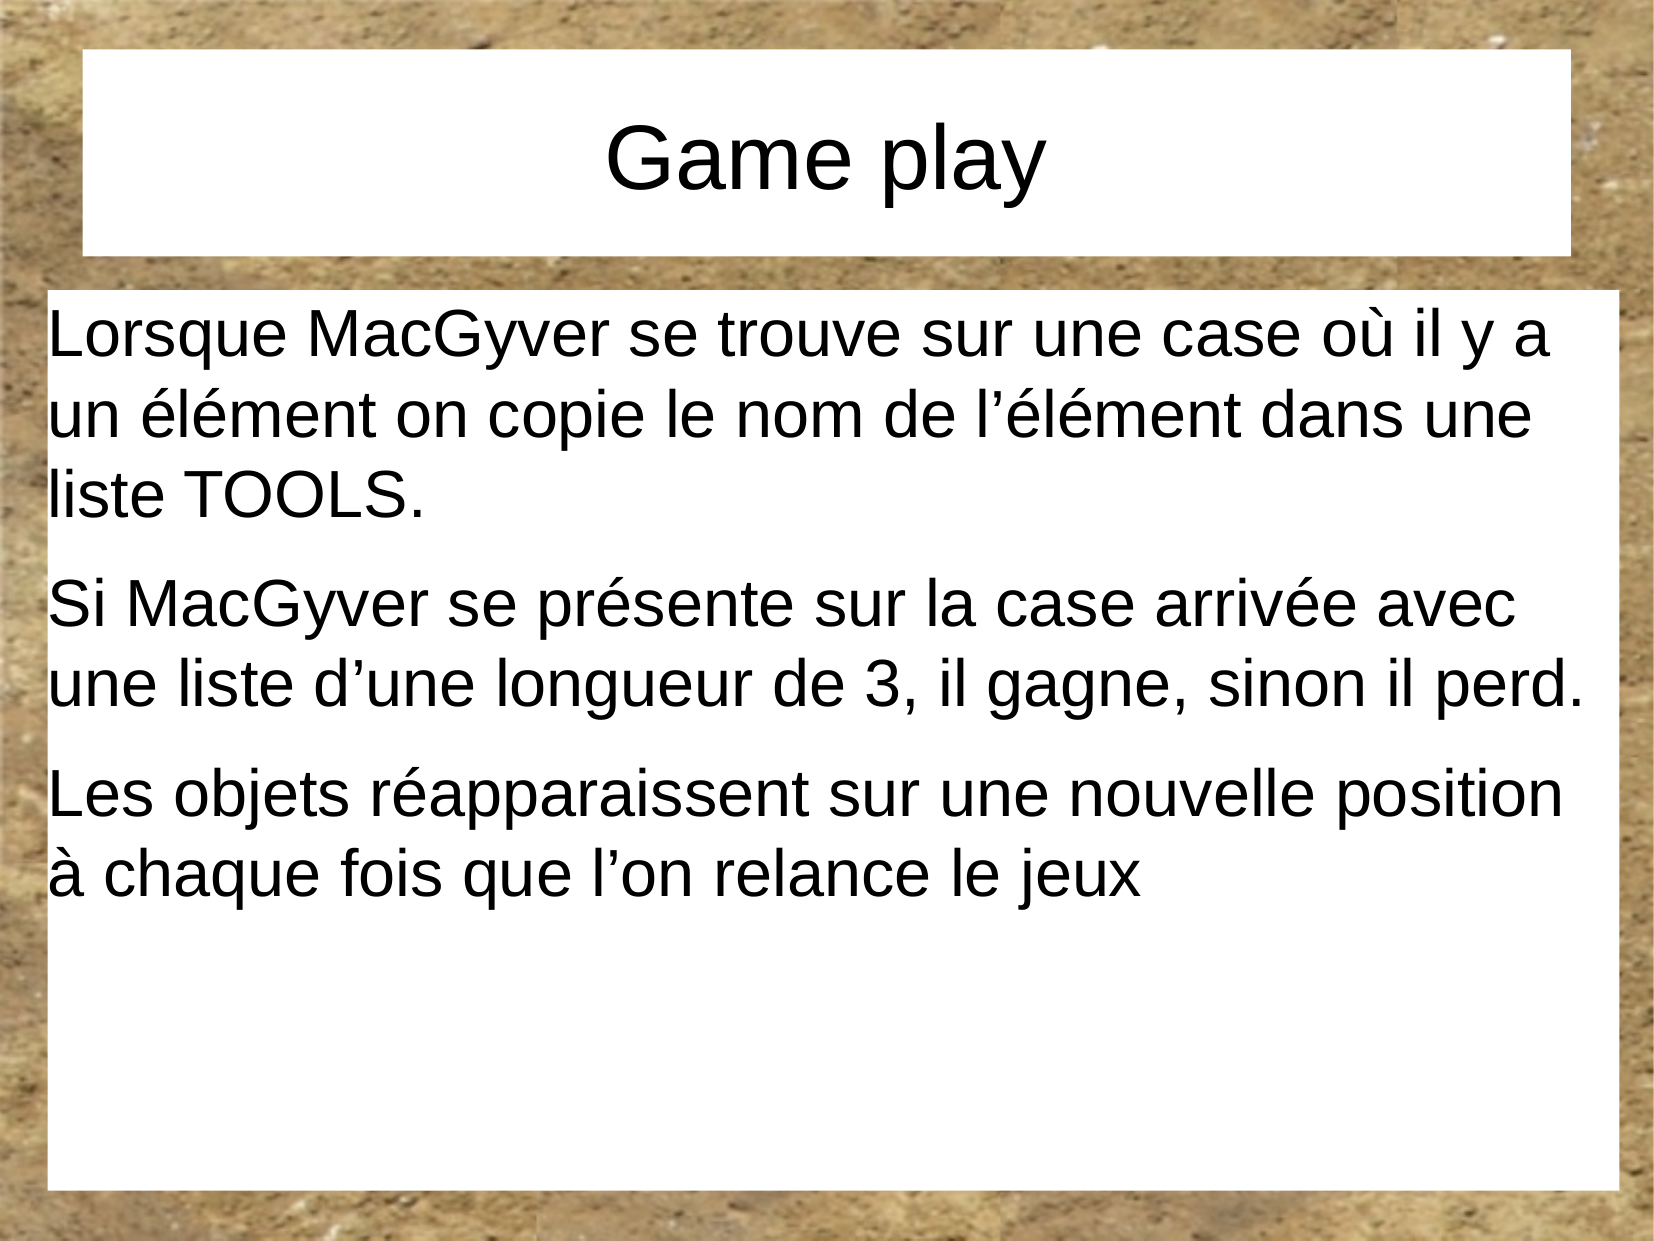

# Game play
Lorsque MacGyver se trouve sur une case où il y a un élément on copie le nom de l’élément dans une liste TOOLS.
Si MacGyver se présente sur la case arrivée avec une liste d’une longueur de 3, il gagne, sinon il perd.
Les objets réapparaissent sur une nouvelle position à chaque fois que l’on relance le jeux